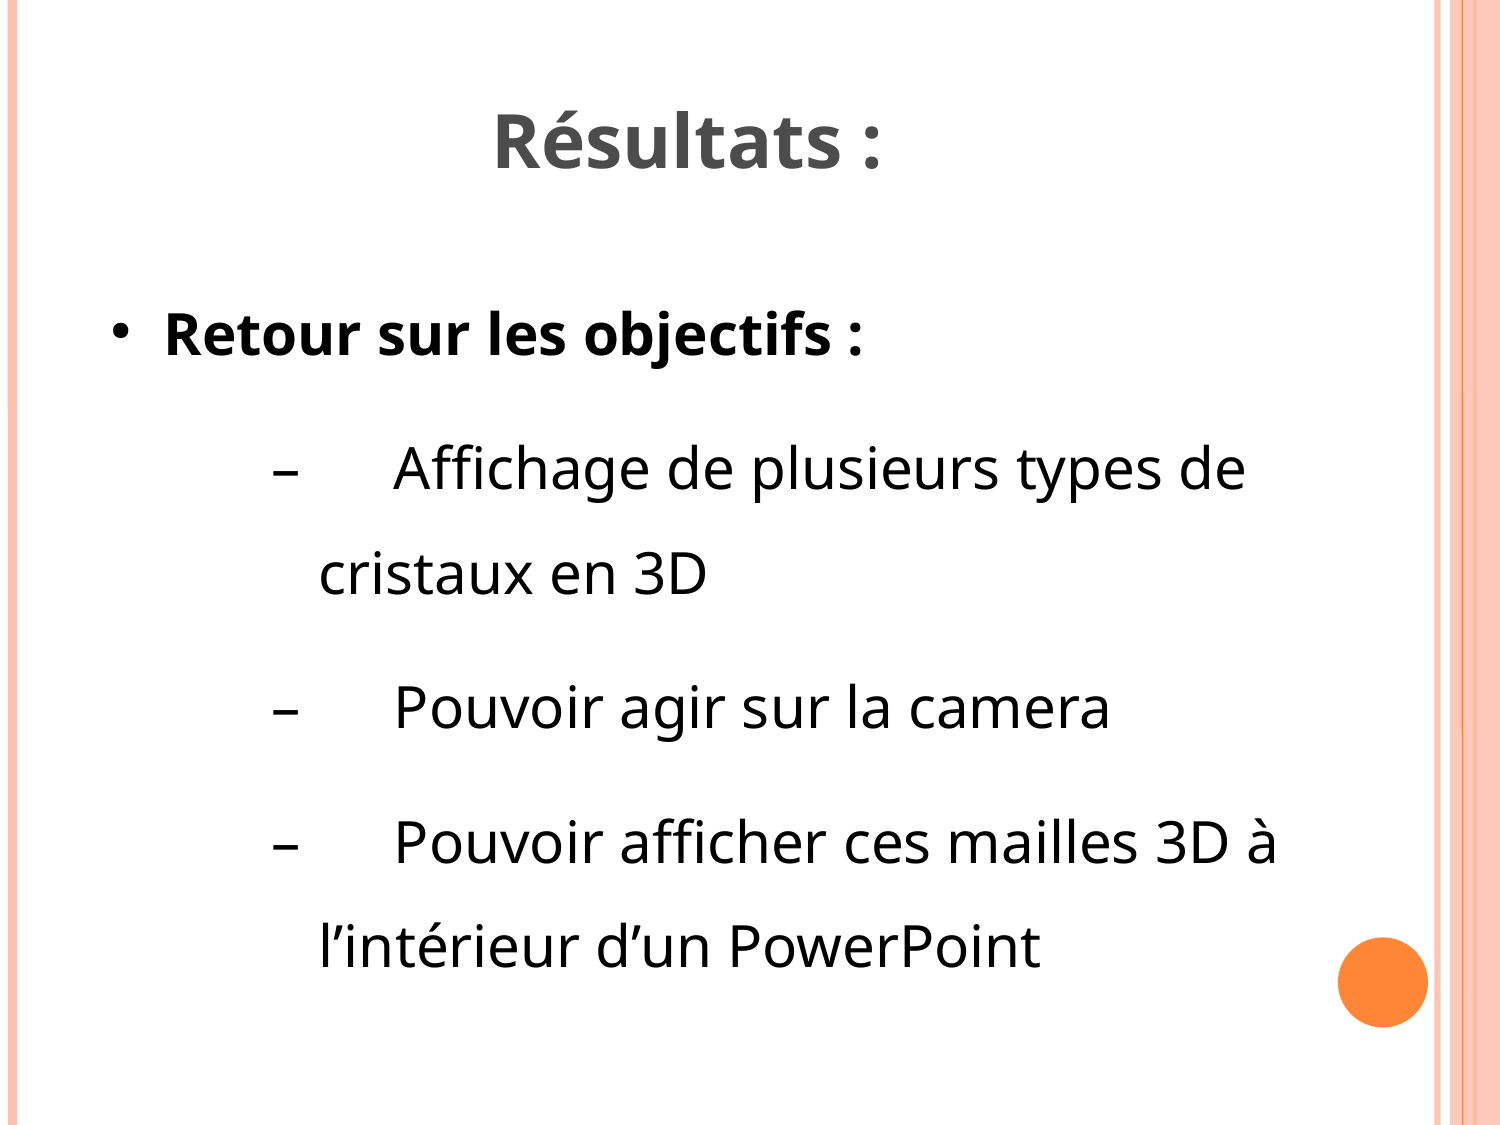

# Résultats :
Retour sur les objectifs :
–	Affichage de plusieurs types de cristaux en 3D
–	Pouvoir agir sur la camera
–	Pouvoir afficher ces mailles 3D à l’intérieur d’un PowerPoint